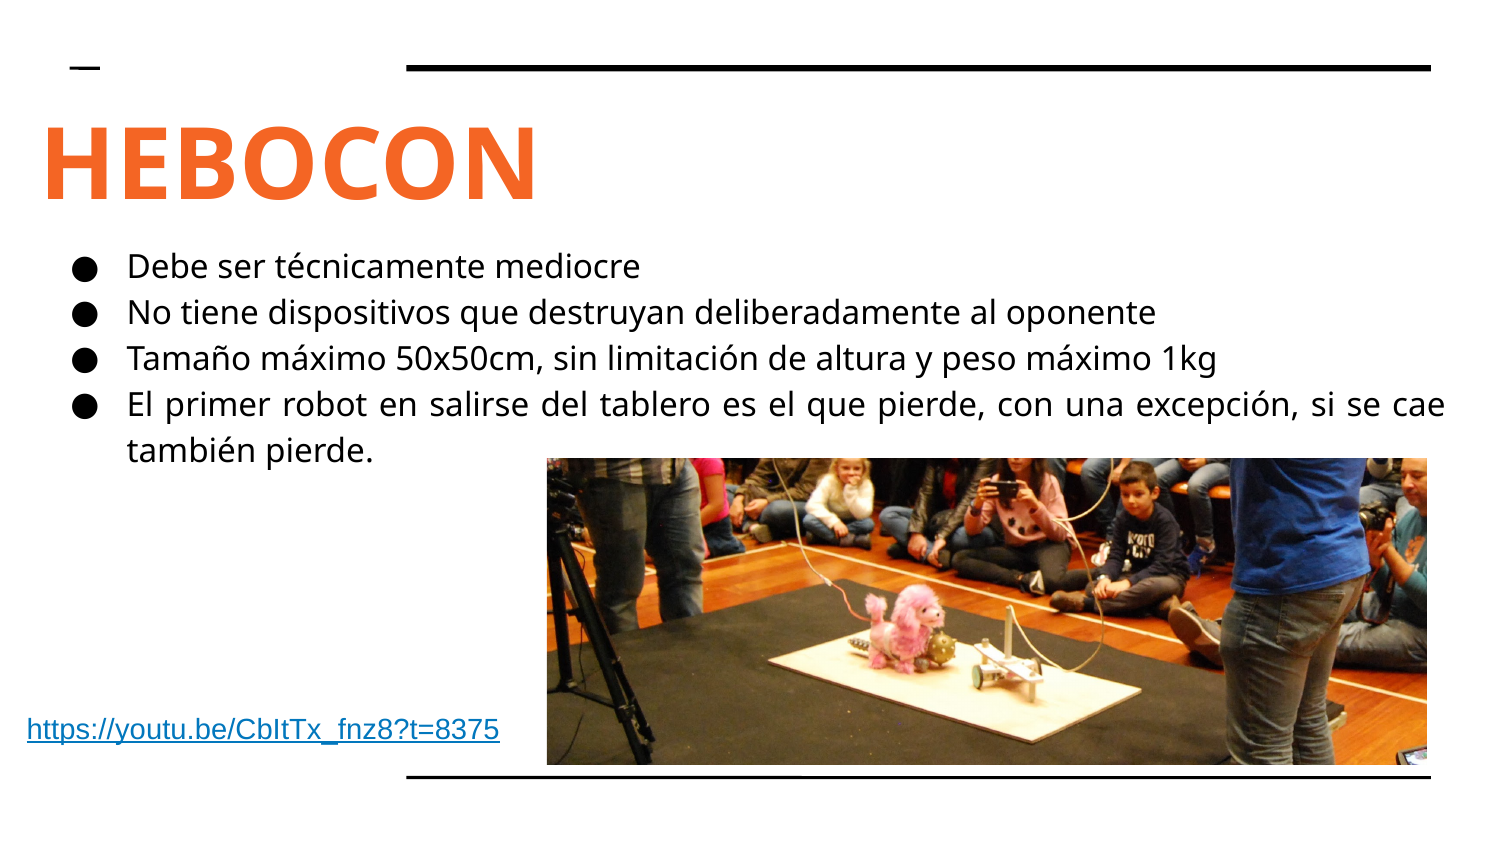

# HEBOCON
Debe ser técnicamente mediocre
No tiene dispositivos que destruyan deliberadamente al oponente
Tamaño máximo 50x50cm, sin limitación de altura y peso máximo 1kg
El primer robot en salirse del tablero es el que pierde, con una excepción, si se cae también pierde.
https://youtu.be/CbItTx_fnz8?t=8375